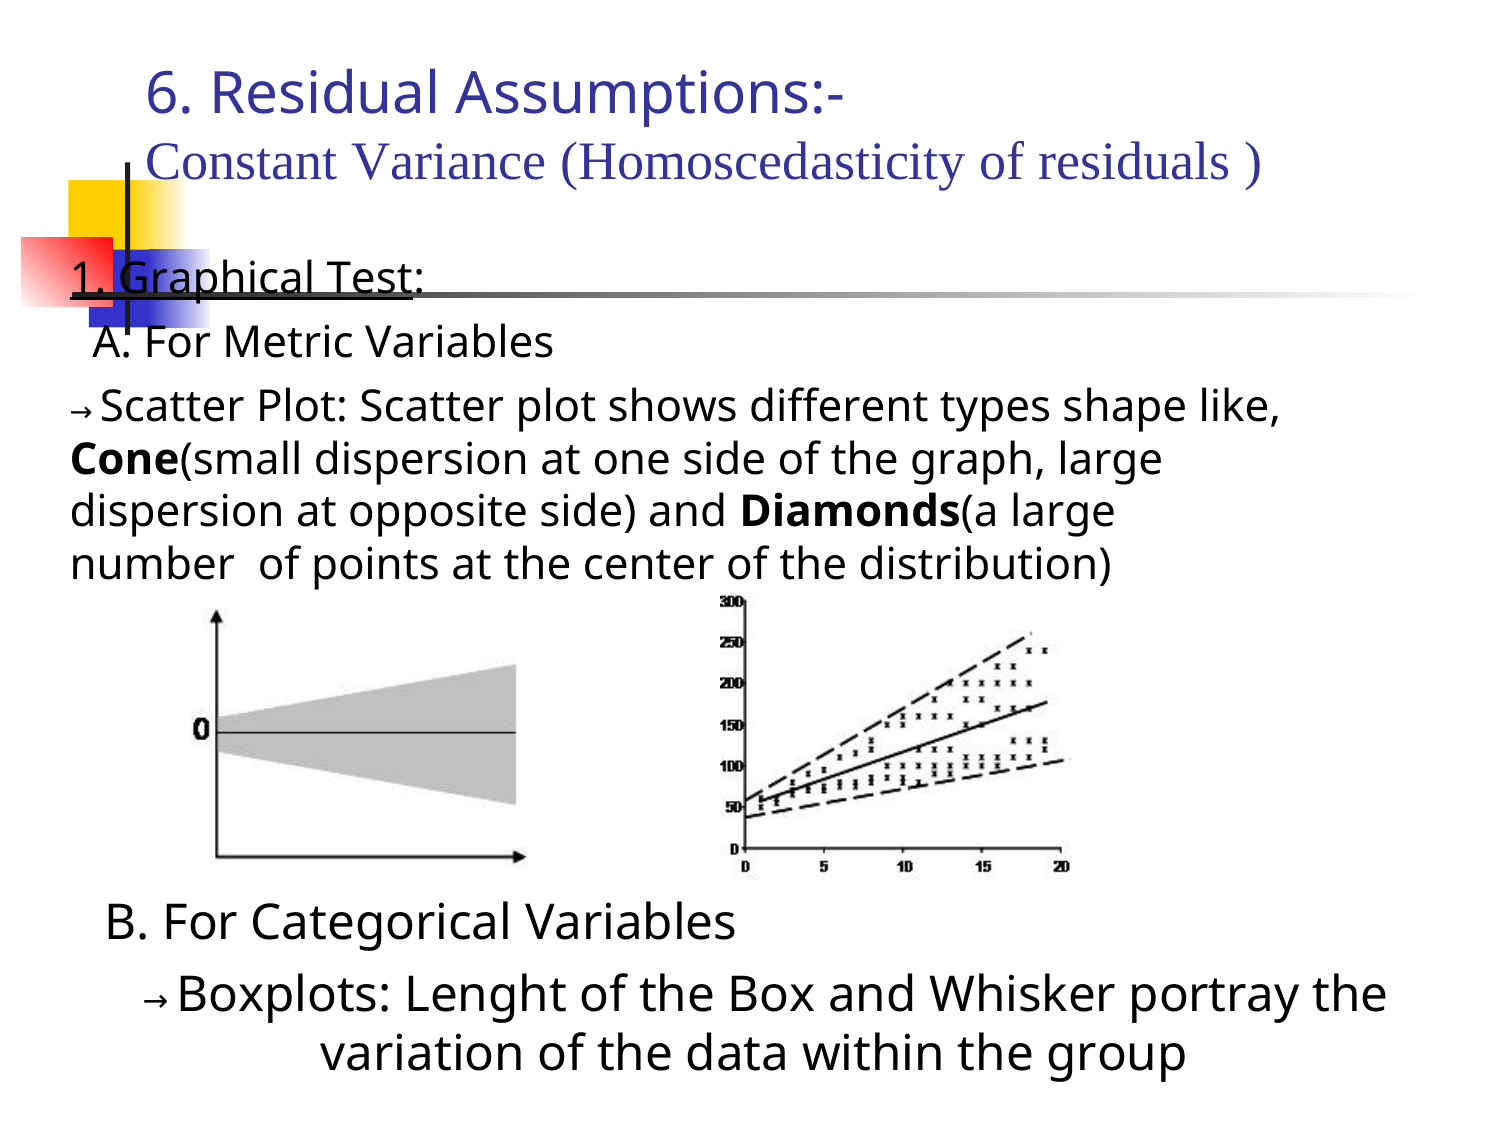

6. Residual Assumptions:-
Constant Variance (Homoscedasticity of residuals )
# 1. Graphical Test:
 A. For Metric Variables
→ Scatter Plot: Scatter plot shows different types shape like, Cone(small dispersion at one side of the graph, large dispersion at opposite side) and Diamonds(a large number of points at the center of the distribution)
 B. For Categorical Variables
 → Boxplots: Lenght of the Box and Whisker portray the variation of the data within the group